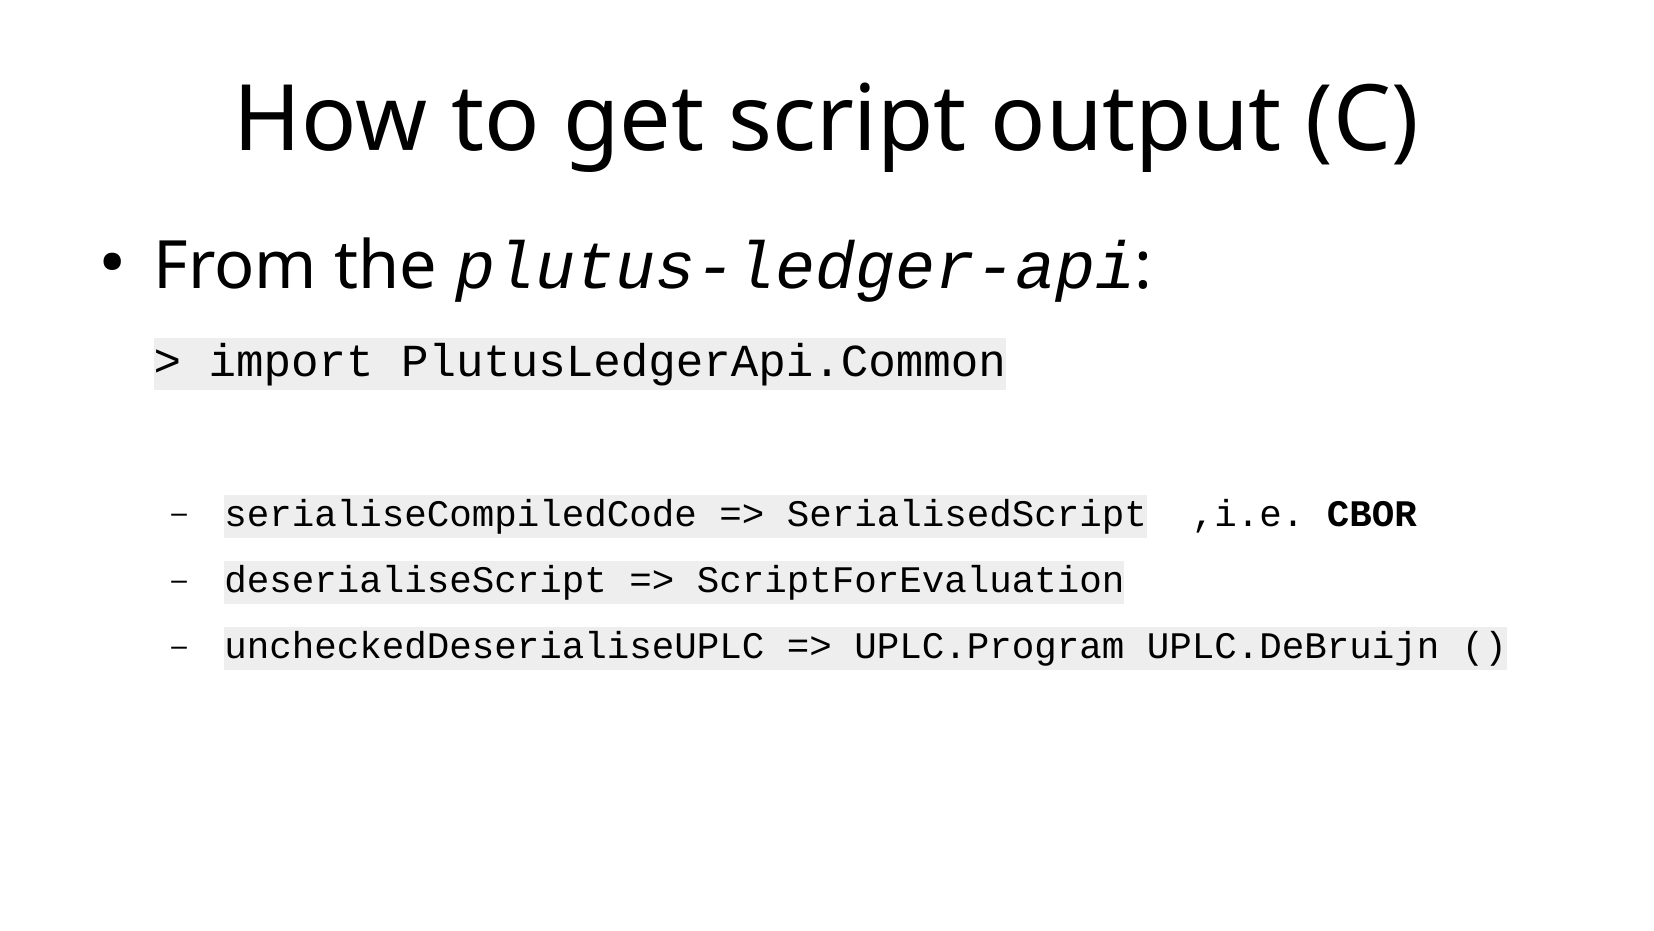

# How to get script output (C)
From the plutus-ledger-api:
> import PlutusLedgerApi.Common
serialiseCompiledCode => SerialisedScript ,i.e. CBOR
deserialiseScript => ScriptForEvaluation
uncheckedDeserialiseUPLC => UPLC.Program UPLC.DeBruijn ()